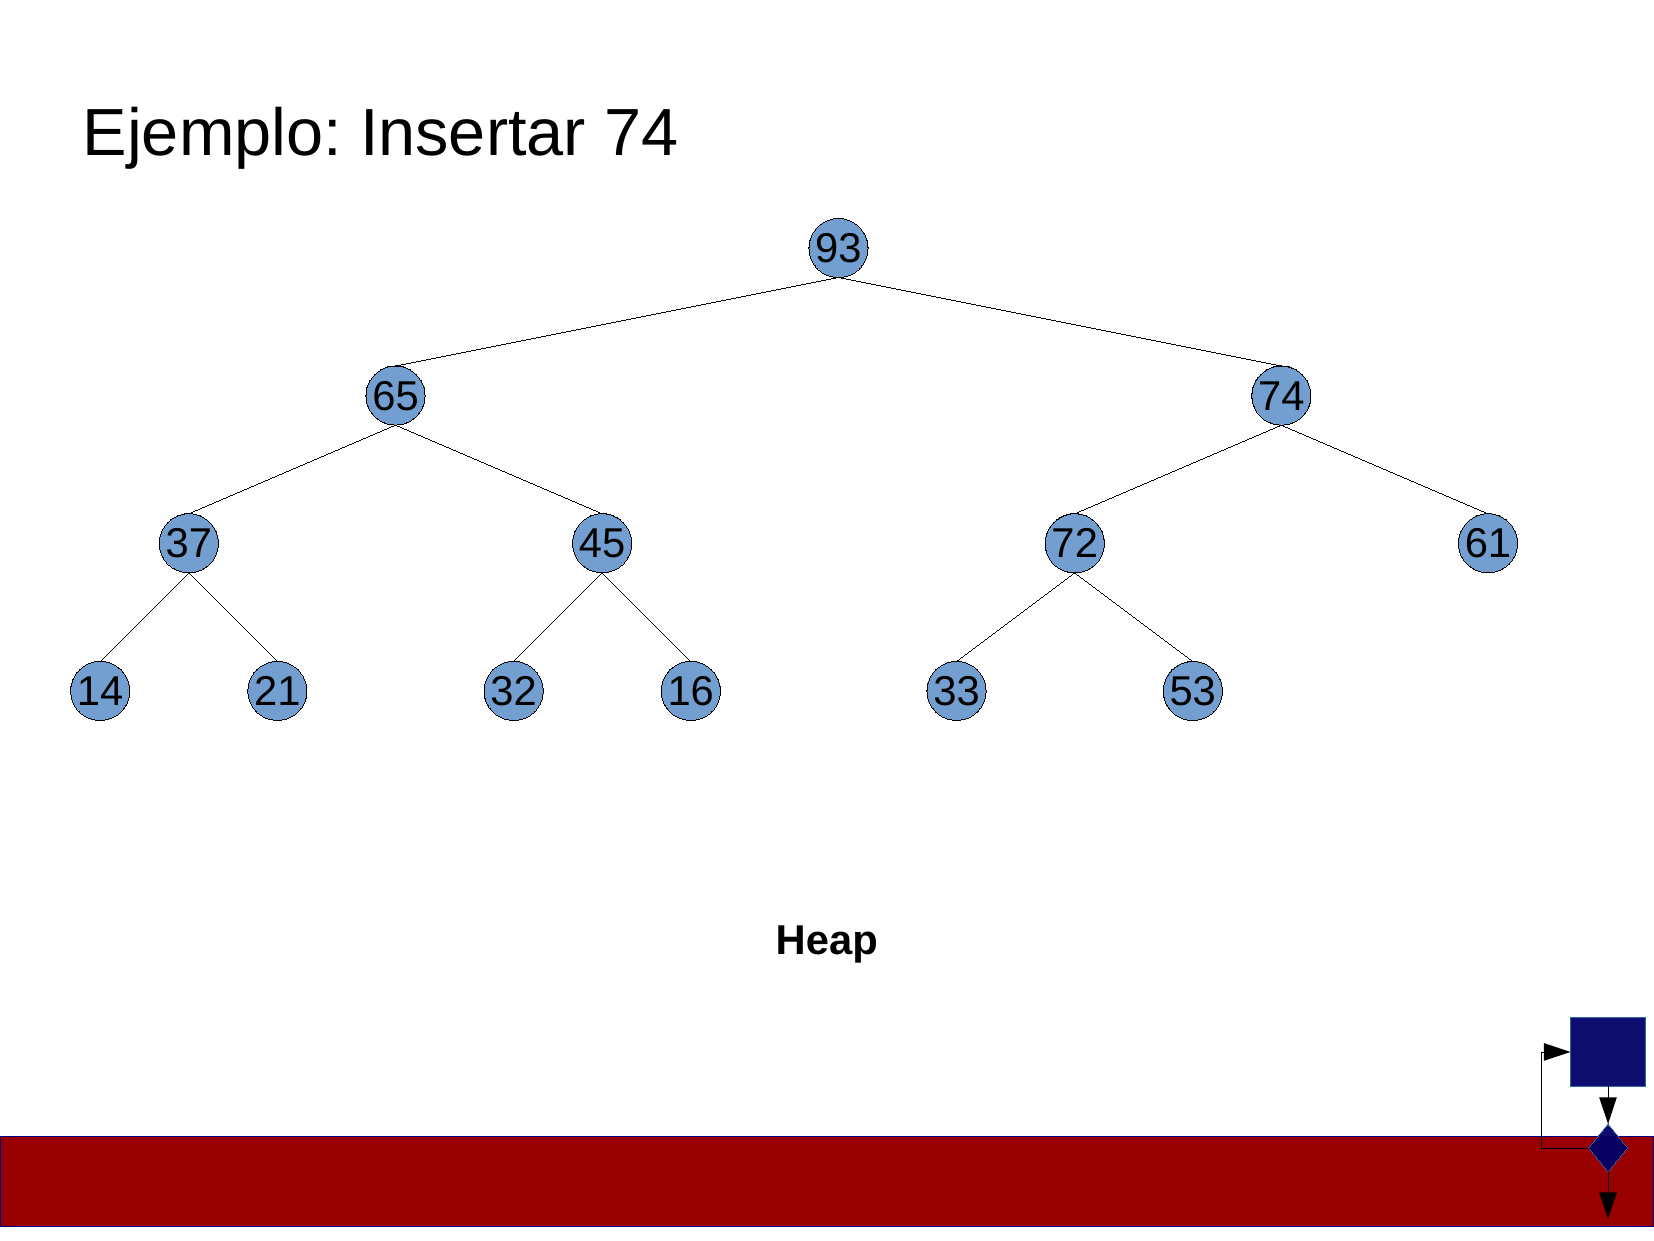

# Ejemplo: Insertar 74
Heap
93
65
72
74
37
45
53
61
74
72
14
21
32
16
33
74
53